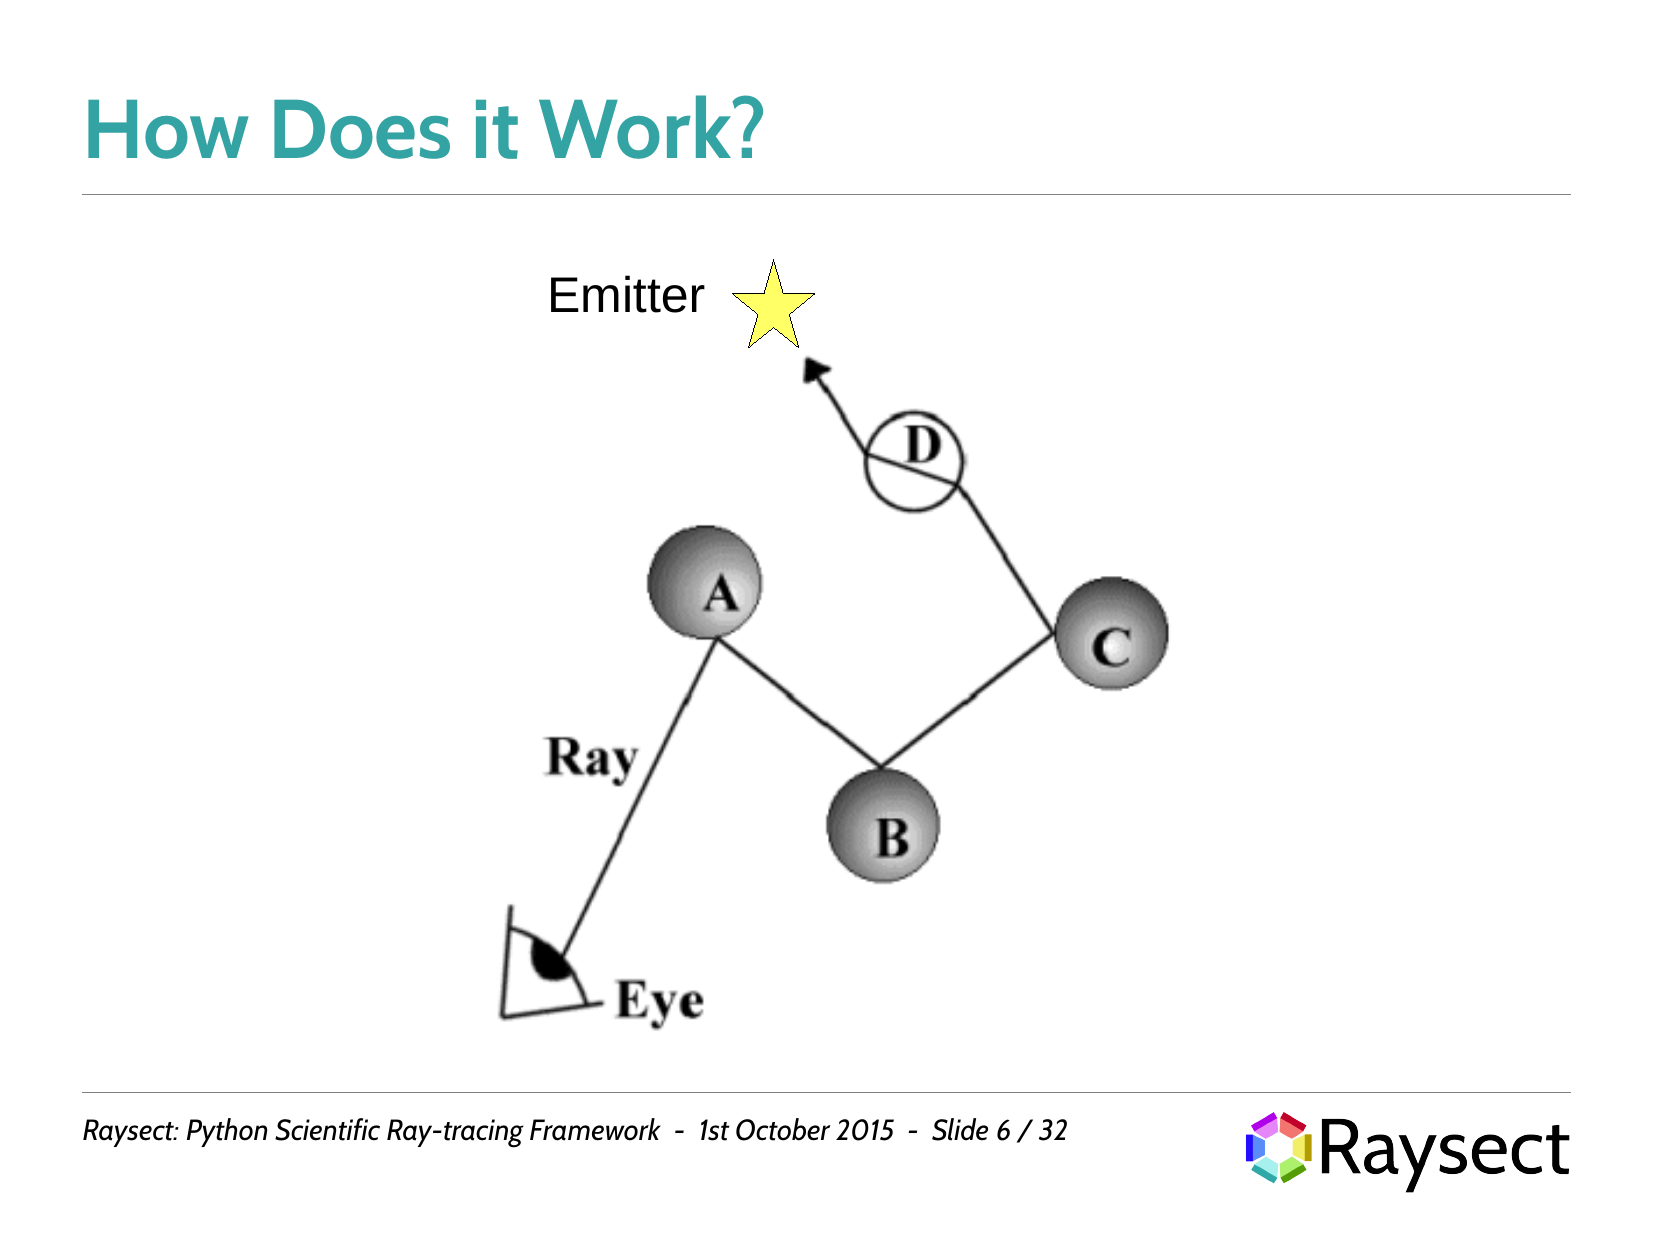

# How Does it Work?
Emitter
1st October 2015